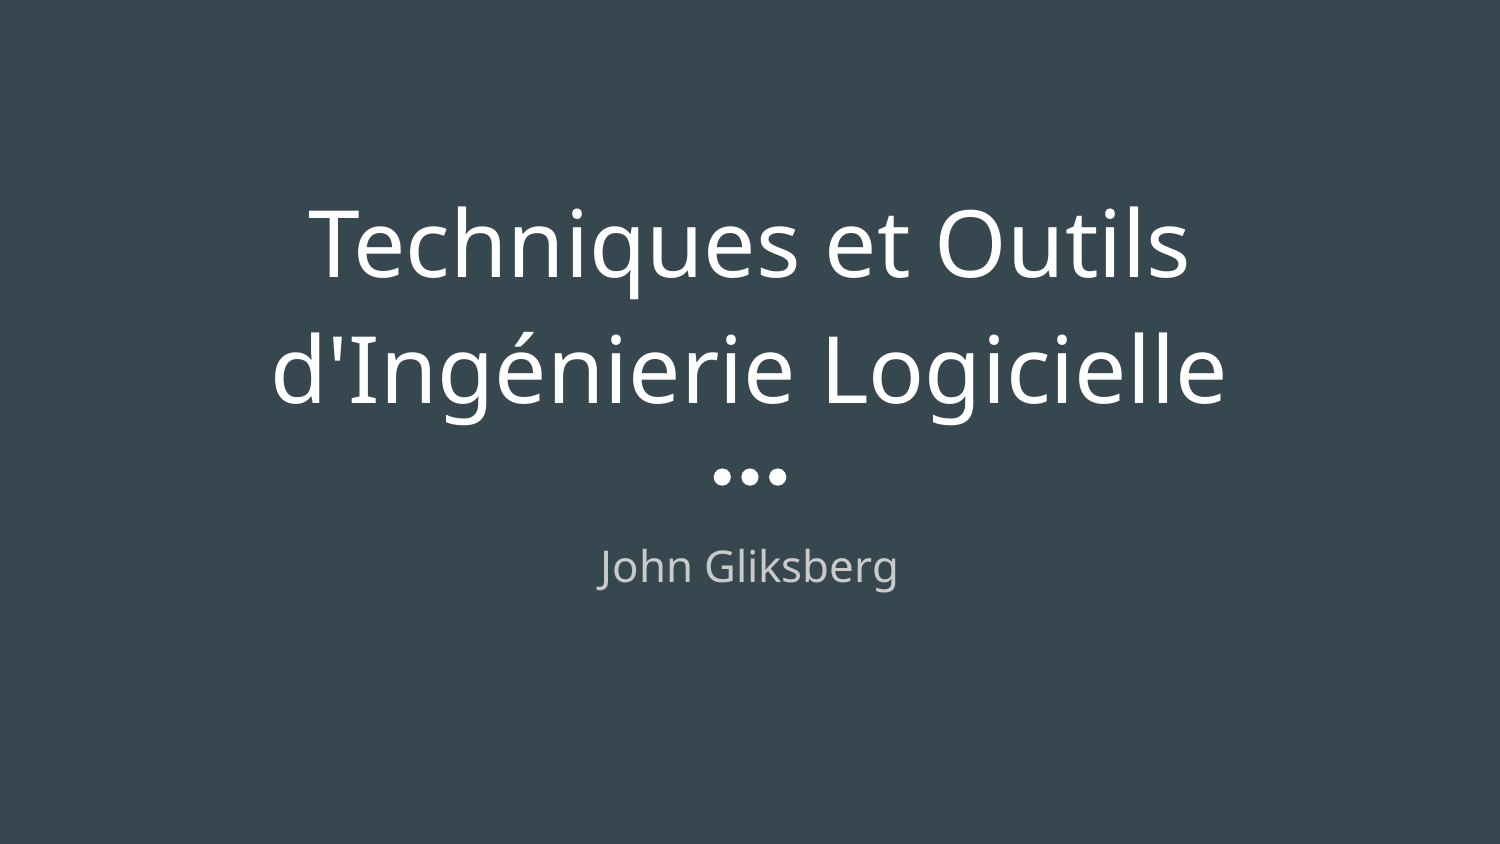

# Techniques et Outils d'Ingénierie Logicielle
John Gliksberg